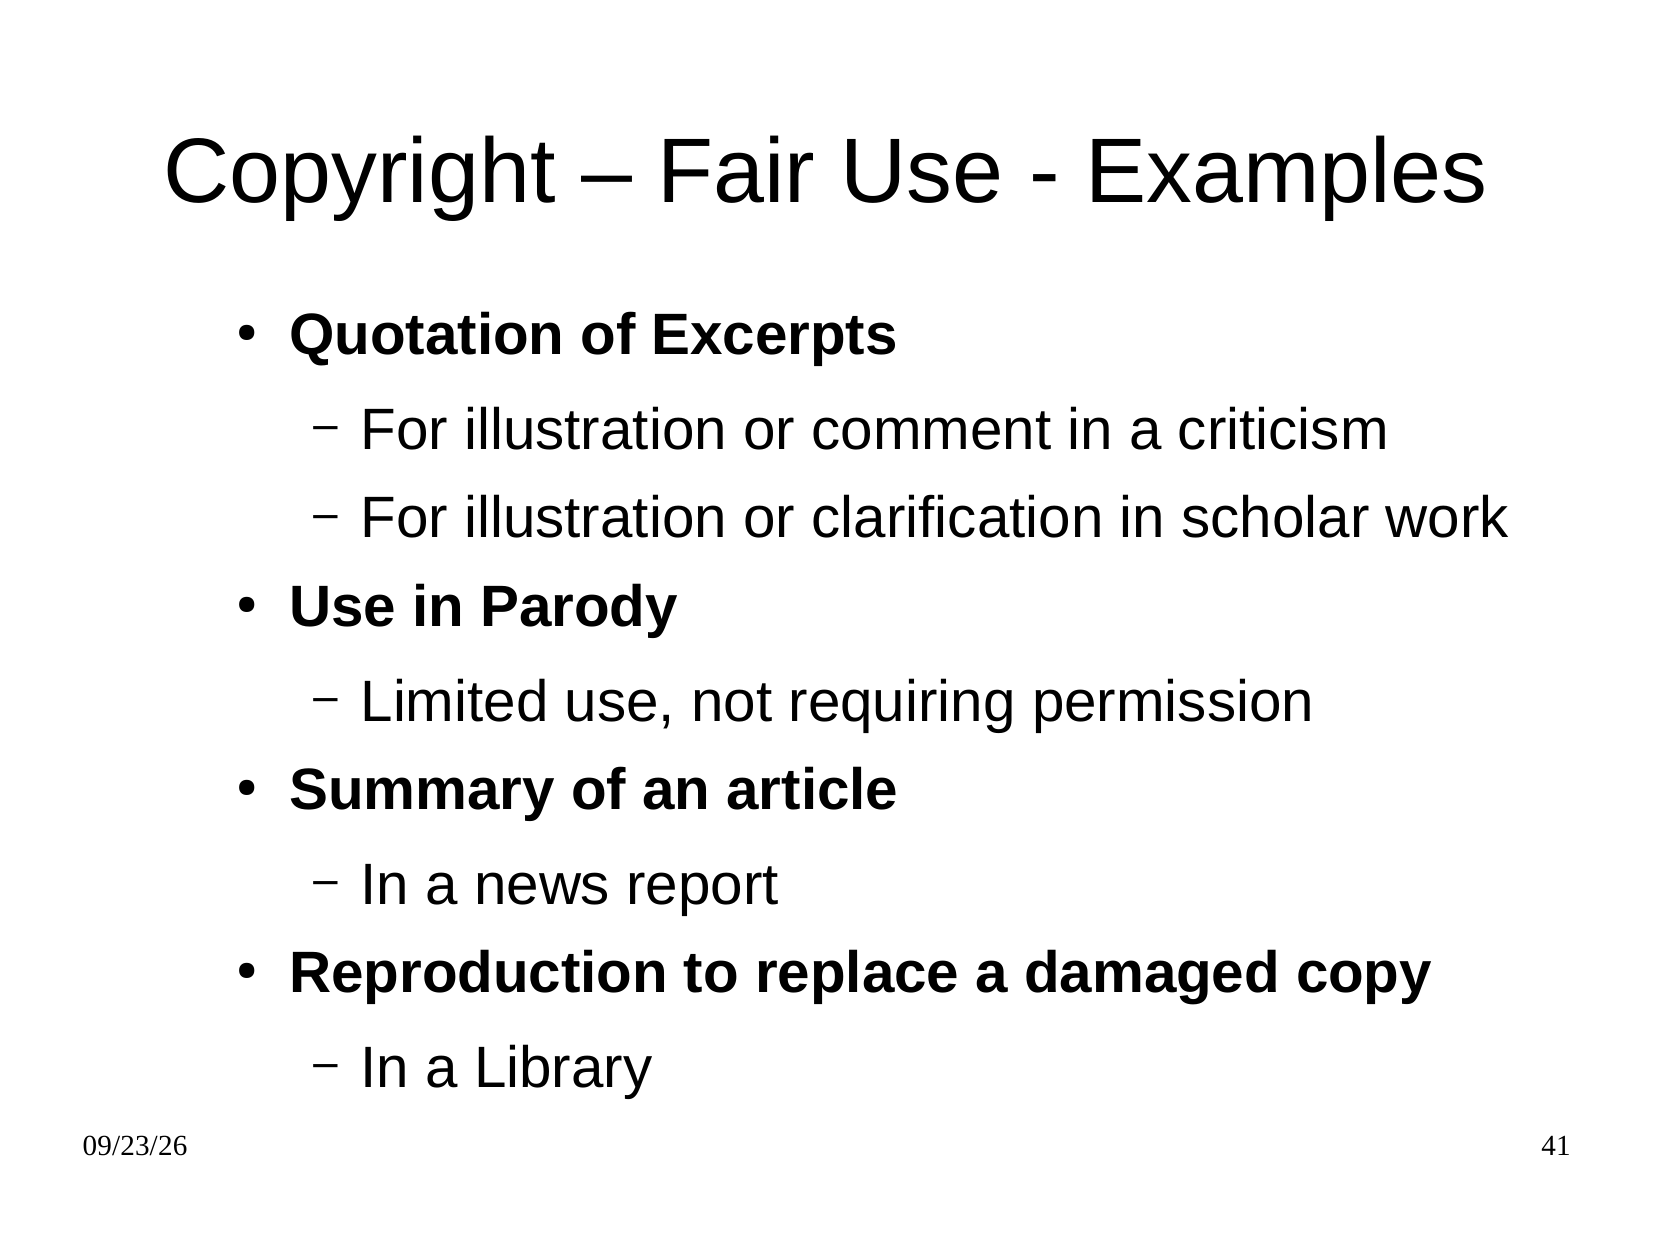

# Copyright – Fair Use - Examples
Quotation of Excerpts
For illustration or comment in a criticism
For illustration or clarification in scholar work
Use in Parody
Limited use, not requiring permission
Summary of an article
In a news report
Reproduction to replace a damaged copy
In a Library
41